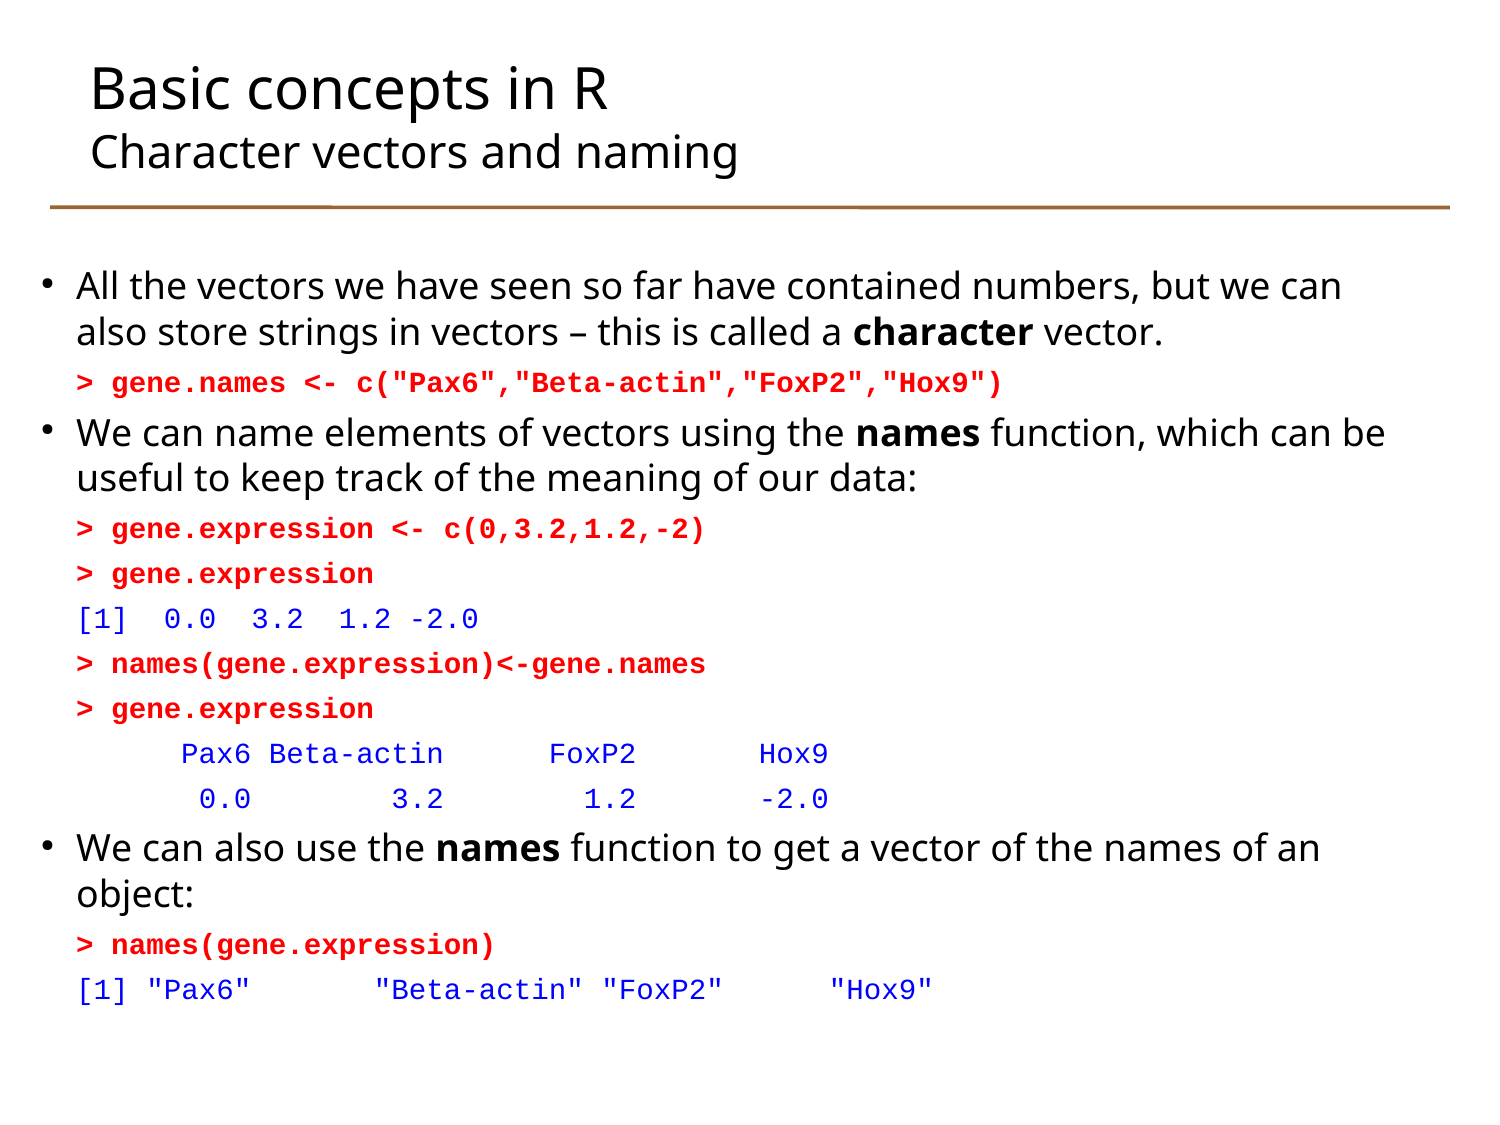

# Basic concepts in R Character vectors and naming
All the vectors we have seen so far have contained numbers, but we can also store strings in vectors – this is called a character vector.
> gene.names <- c("Pax6","Beta-actin","FoxP2","Hox9")
We can name elements of vectors using the names function, which can be useful to keep track of the meaning of our data:
> gene.expression <- c(0,3.2,1.2,-2)
> gene.expression
[1] 0.0 3.2 1.2 -2.0
> names(gene.expression)<-gene.names
> gene.expression
 Pax6 Beta-actin FoxP2 Hox9
 0.0 3.2 1.2 -2.0
We can also use the names function to get a vector of the names of an object:
> names(gene.expression)
[1] "Pax6" "Beta-actin" "FoxP2" "Hox9"